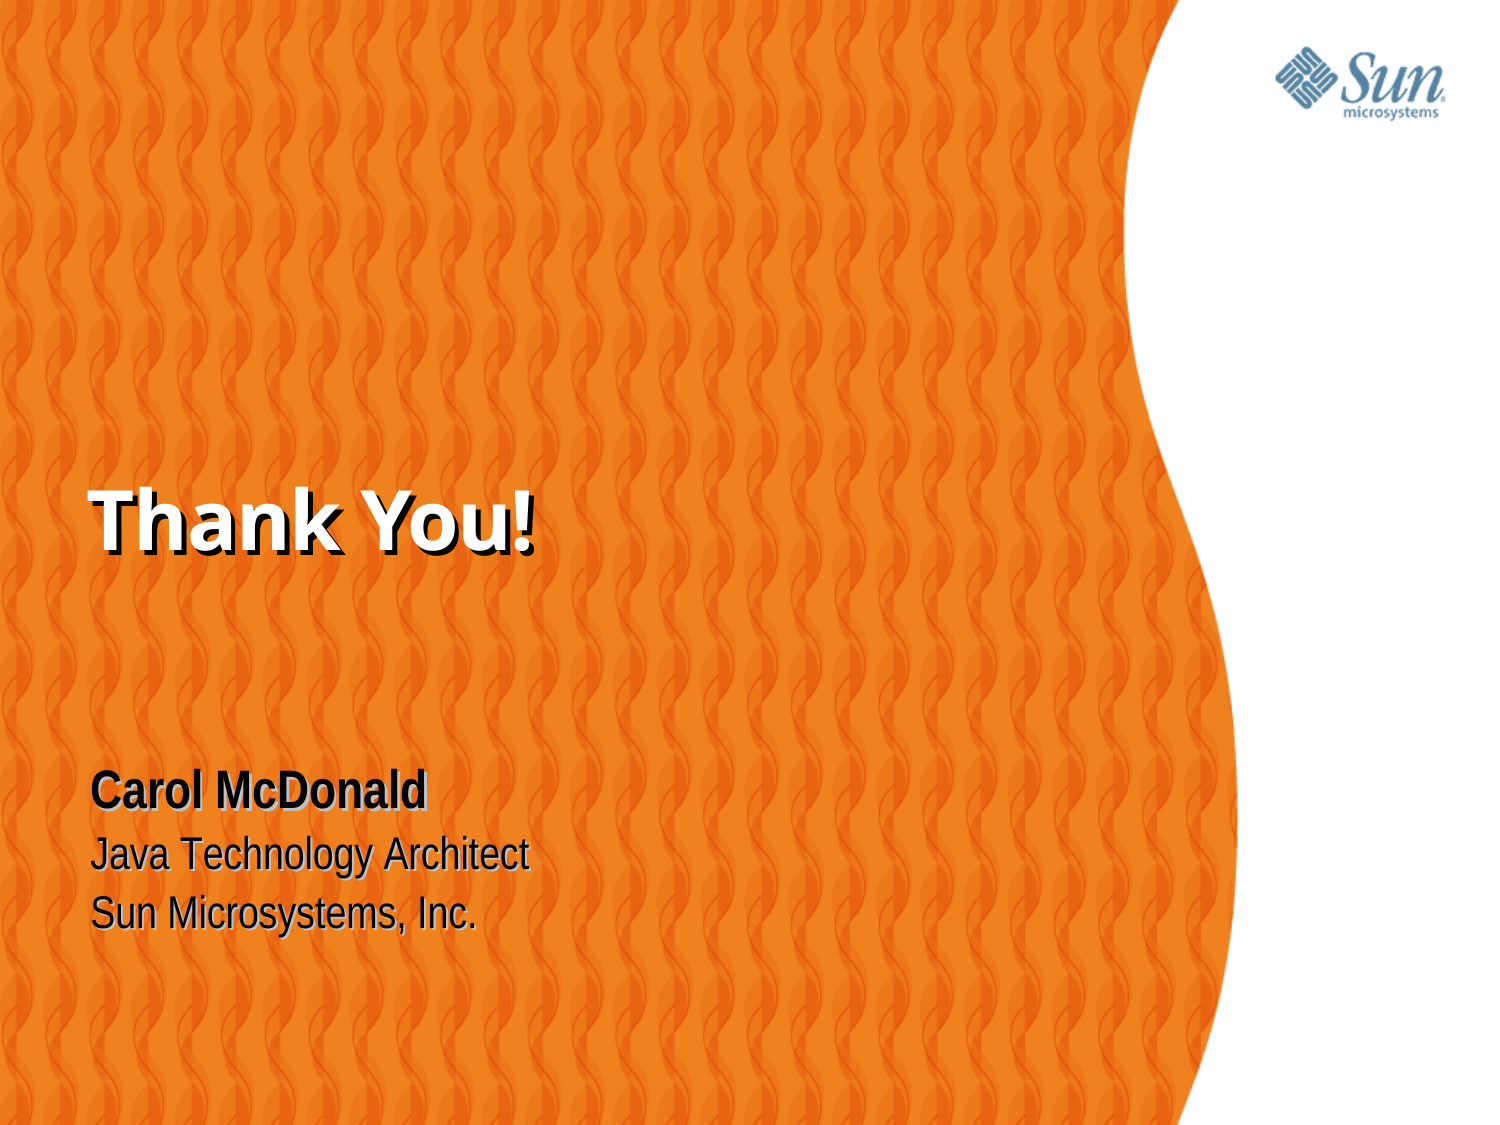

# Thank You!
Carol McDonald
Java Technology Architect
Sun Microsystems, Inc.